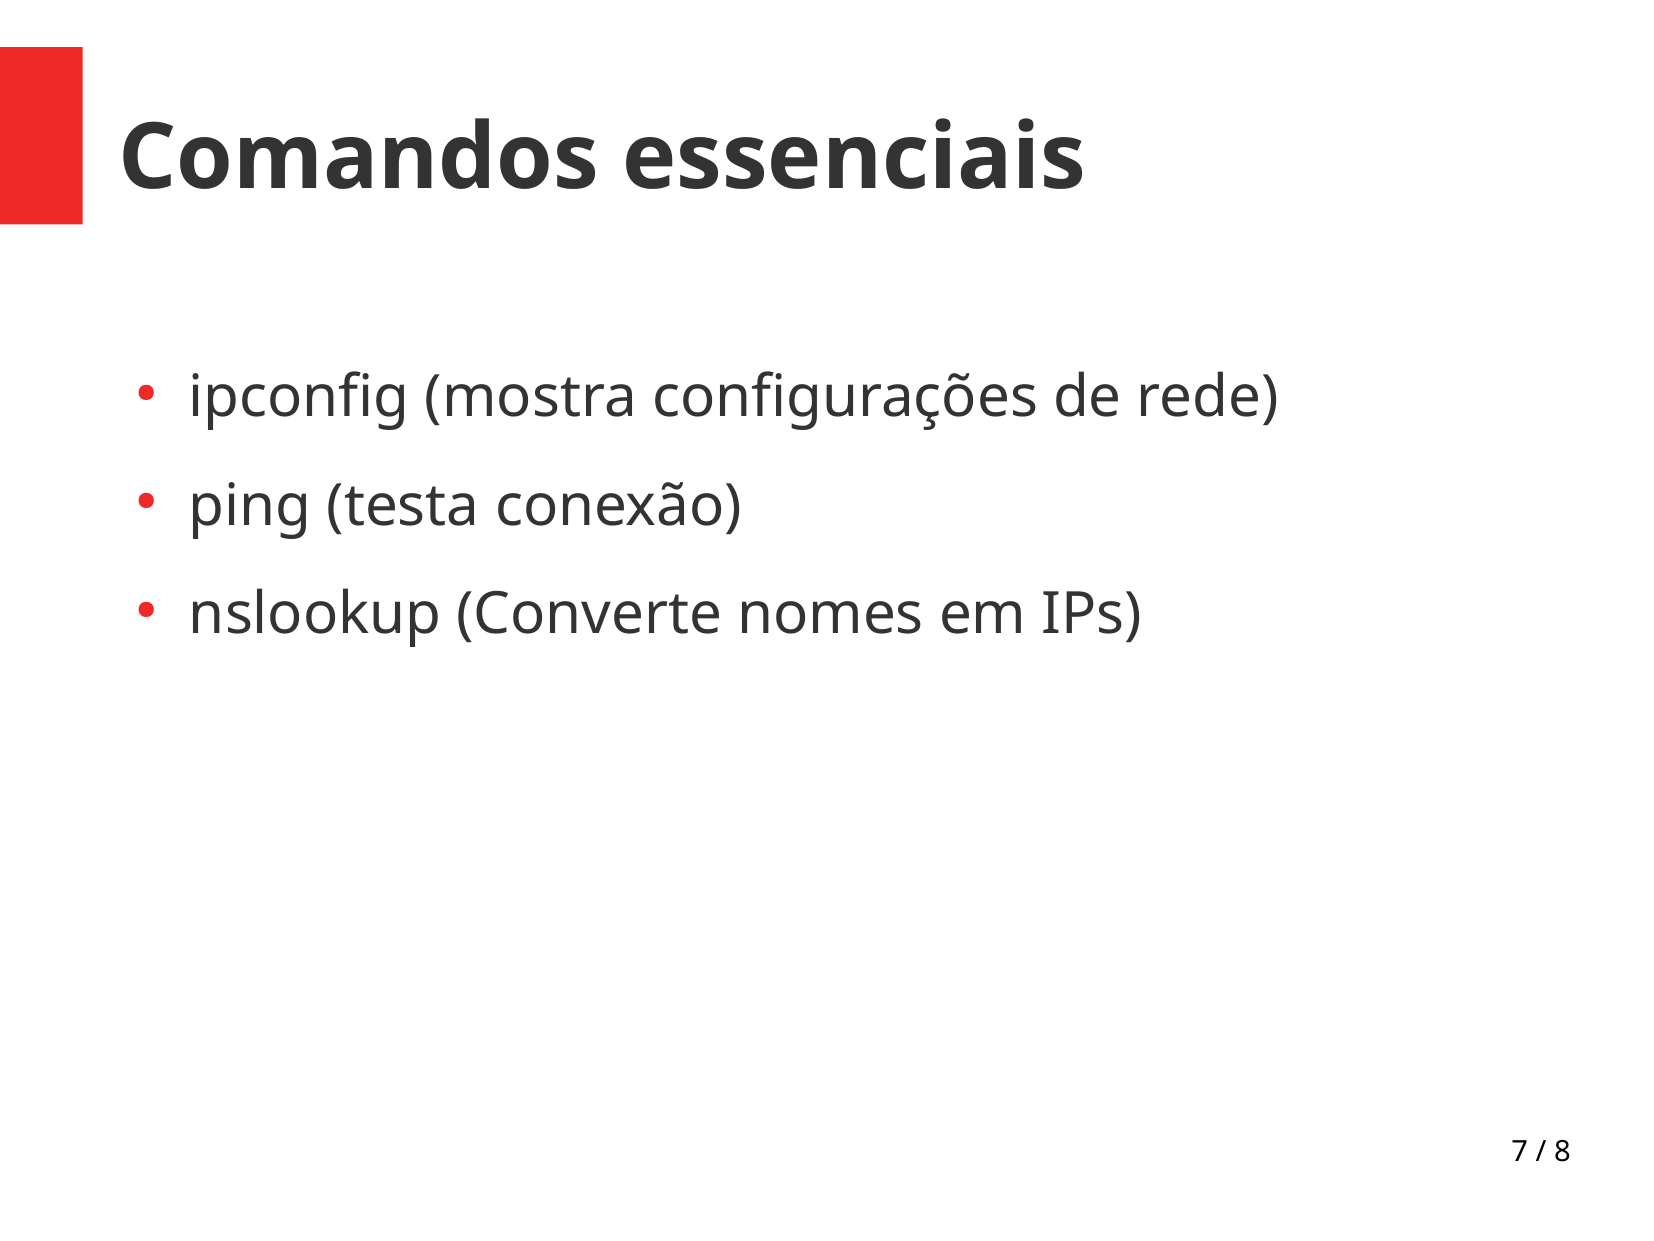

# Comandos essenciais
ipconfig (mostra configurações de rede)
ping (testa conexão)
nslookup (Converte nomes em IPs)
7